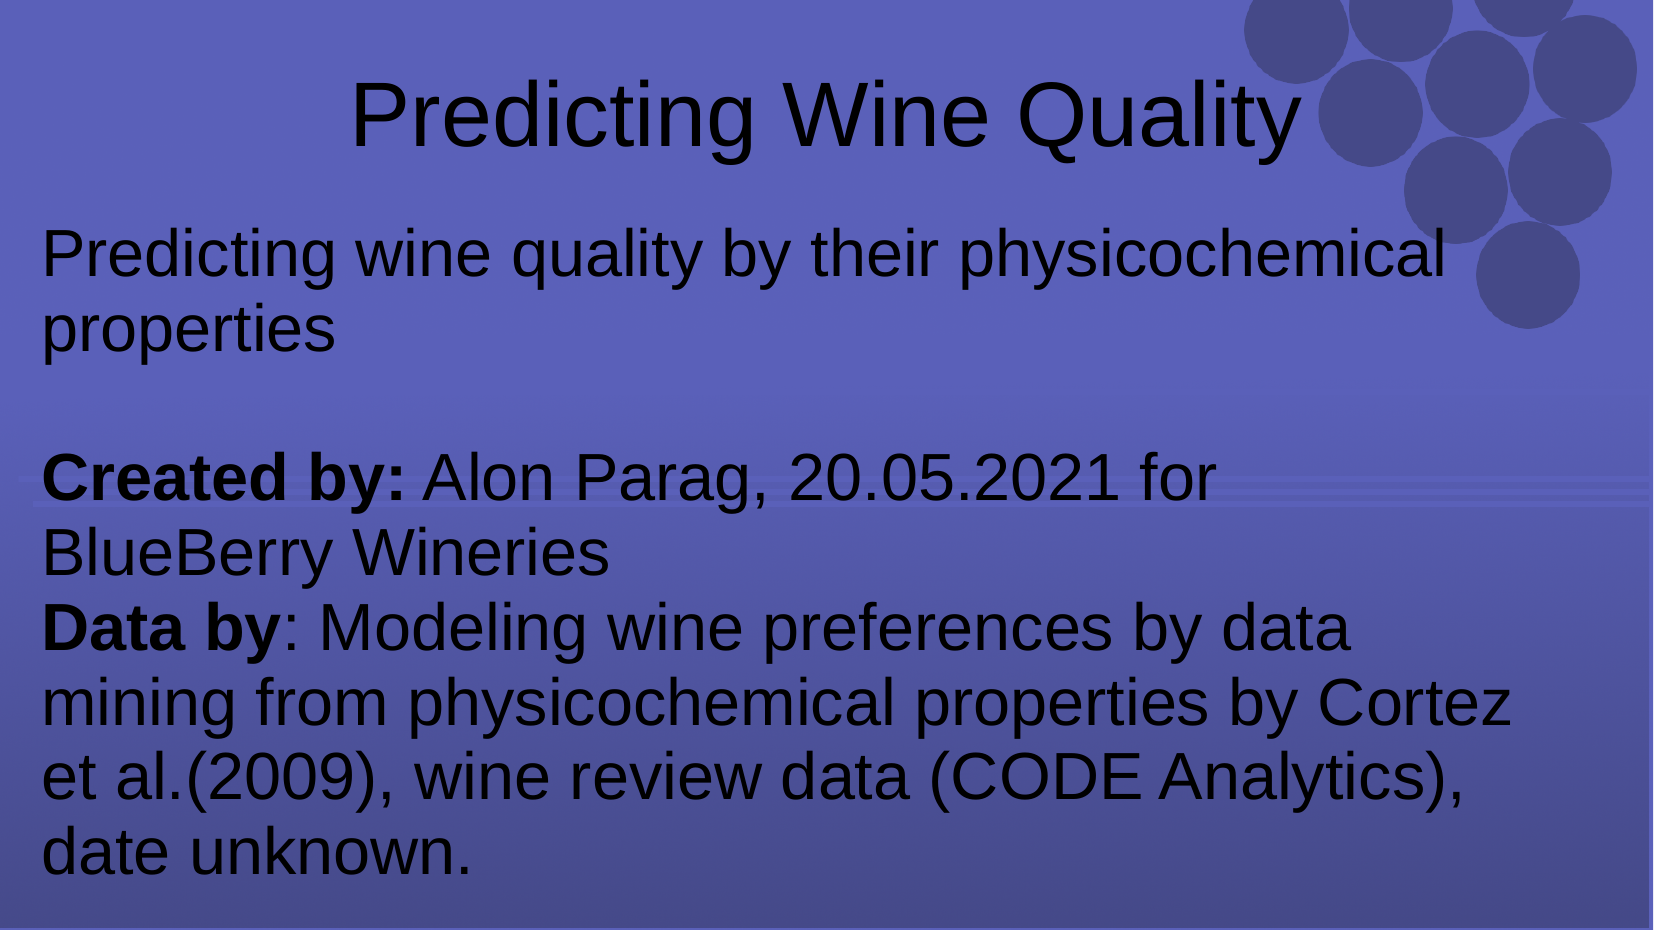

# Predicting Wine Quality
Predicting wine quality by their physicochemical properties
Created by: Alon Parag, 20.05.2021 for BlueBerry Wineries
Data by: Modeling wine preferences by data mining from physicochemical properties by Cortez et al.(2009), wine review data (CODE Analytics), date unknown.